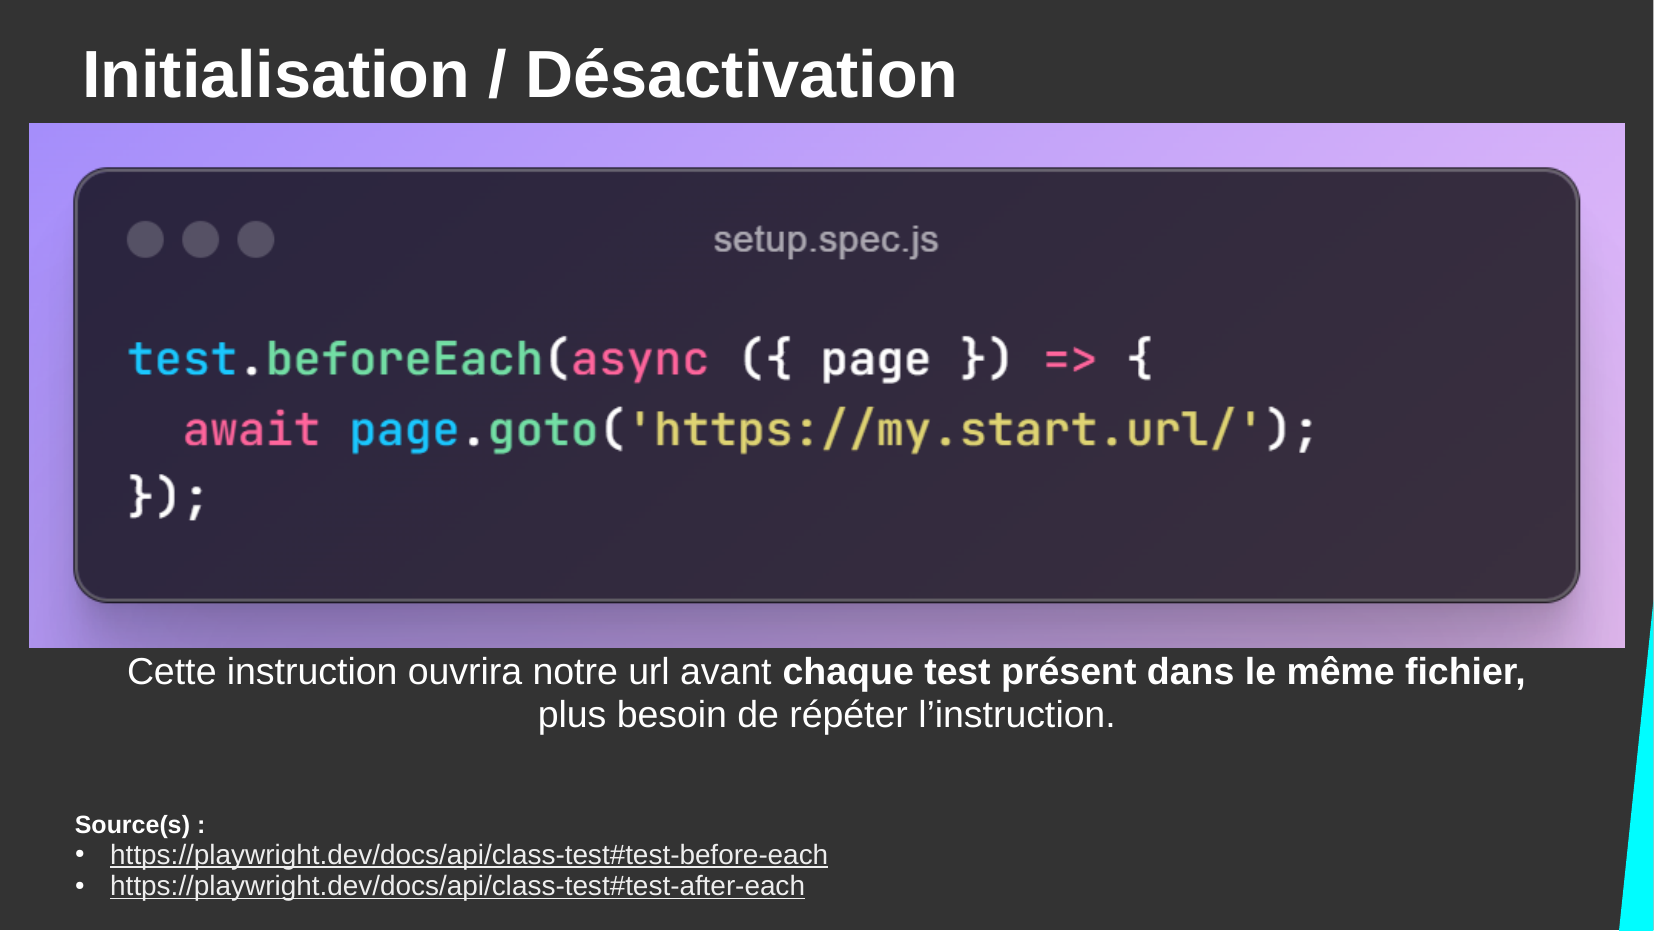

# Initialisation / Désactivation
Cette instruction ouvrira notre url avant chaque test présent dans le même fichier, plus besoin de répéter l’instruction.
Source(s) :
https://playwright.dev/docs/api/class-test#test-before-each
https://playwright.dev/docs/api/class-test#test-after-each